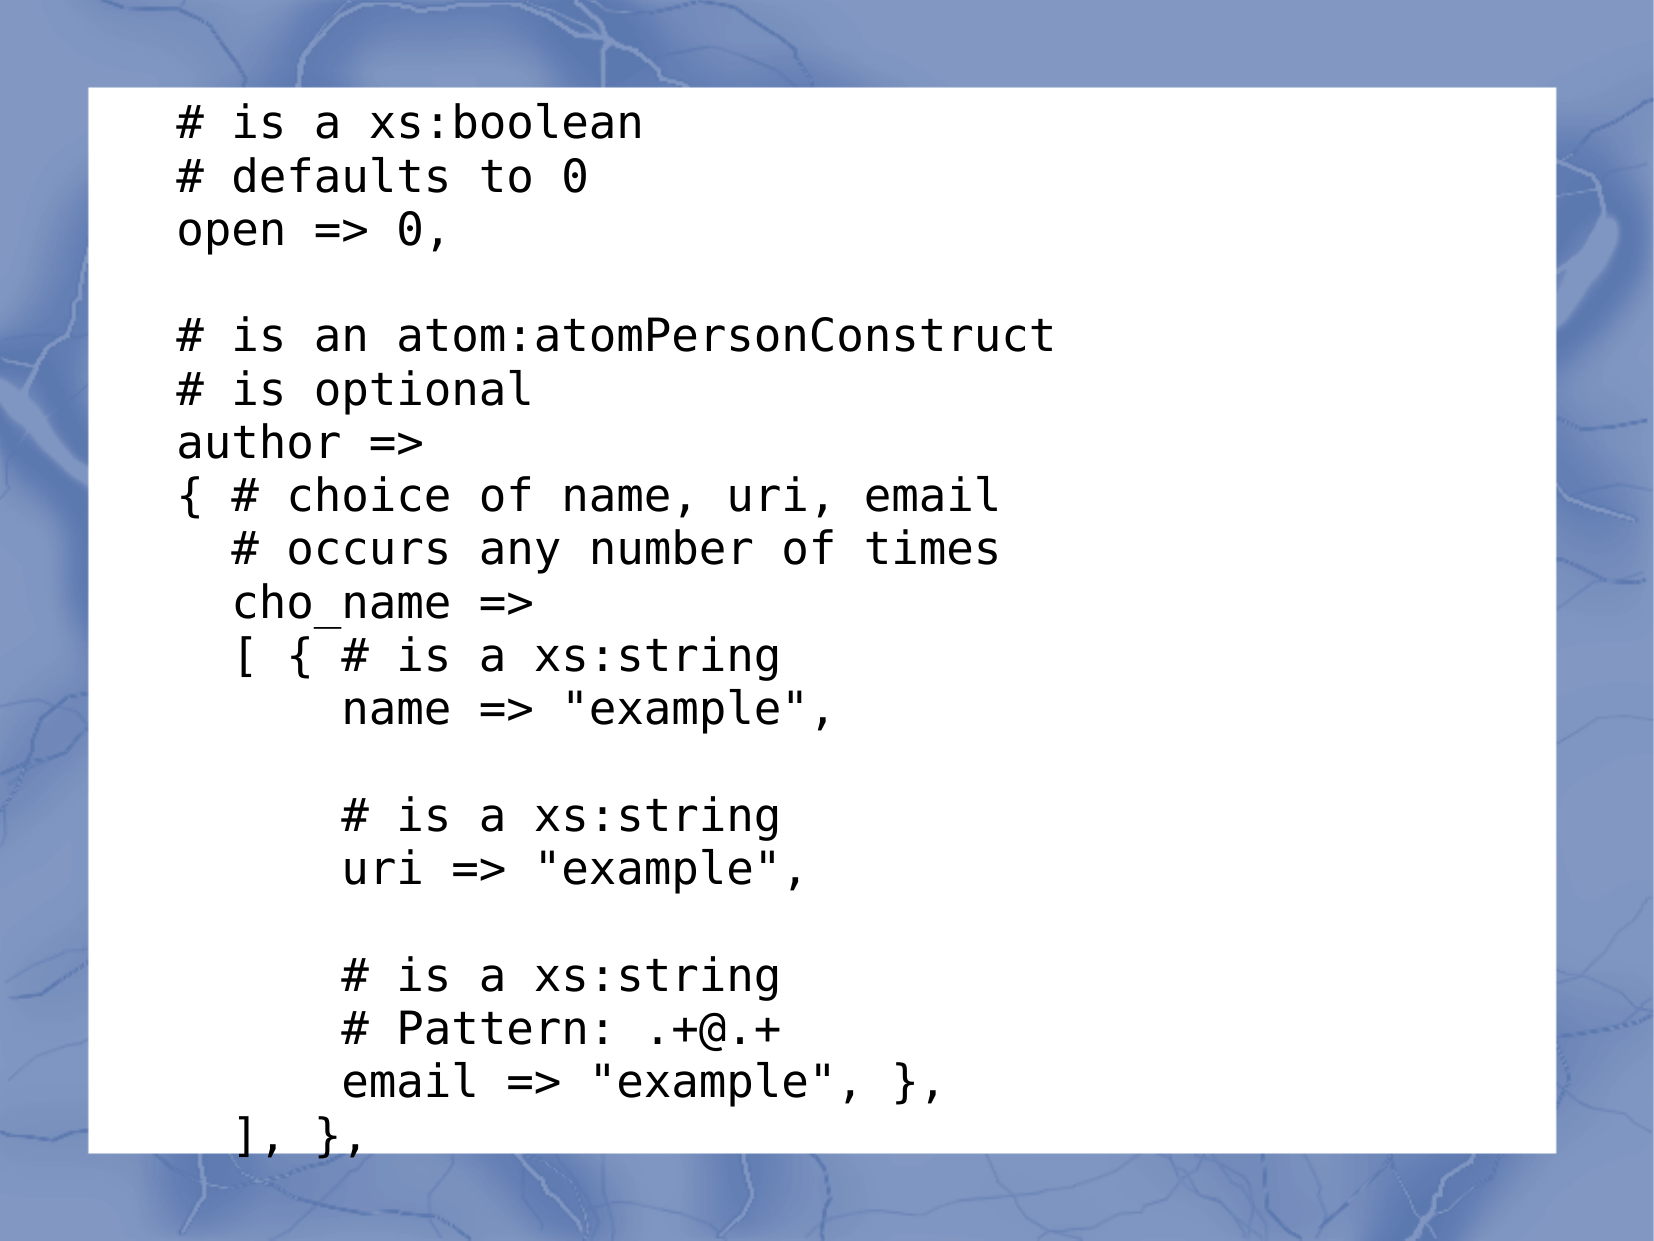

# is a xs:boolean
 # defaults to 0
 open => 0,
 # is an atom:atomPersonConstruct
 # is optional
 author =>
 { # choice of name, uri, email
 # occurs any number of times
 cho_name =>
 [ { # is a xs:string
 name => "example",
 # is a xs:string
 uri => "example",
 # is a xs:string
 # Pattern: .+@.+
 email => "example", },
 ], },